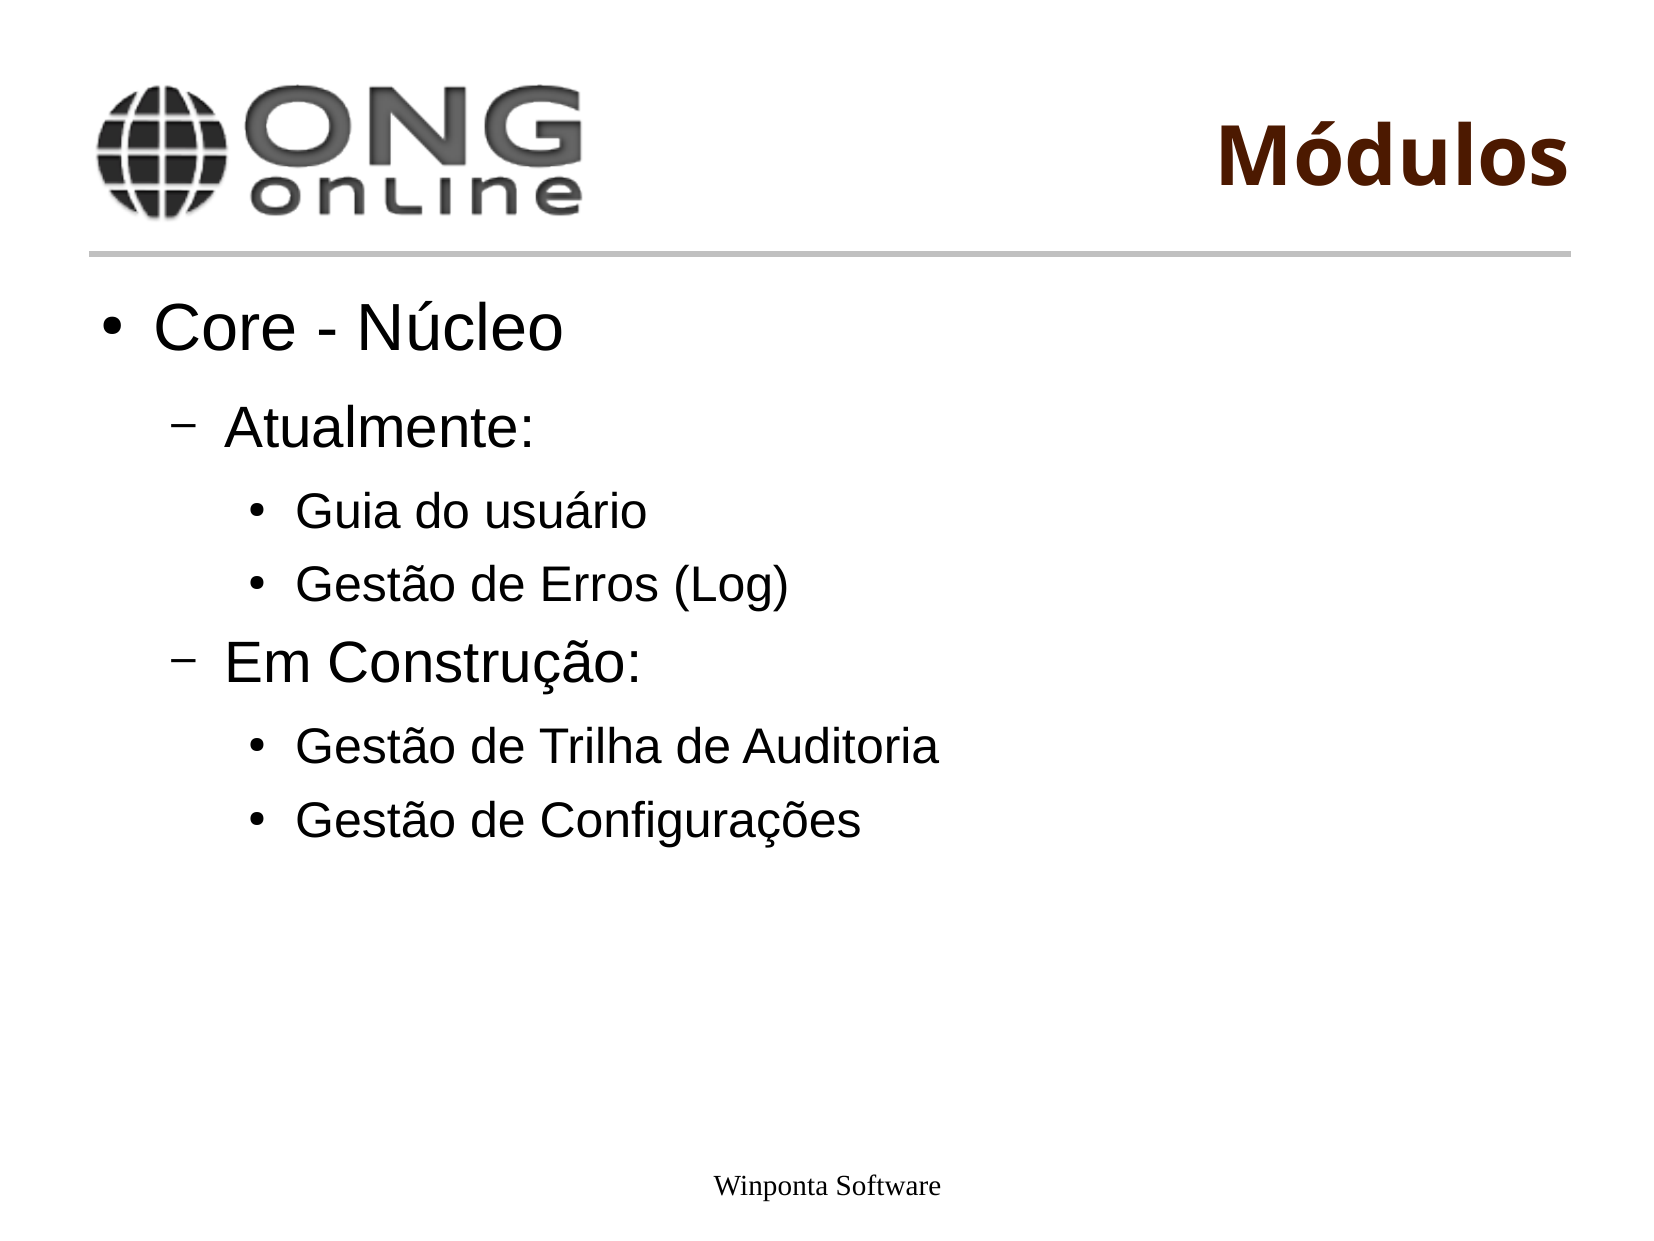

# Módulos
Core - Núcleo
Atualmente:
Guia do usuário
Gestão de Erros (Log)
Em Construção:
Gestão de Trilha de Auditoria
Gestão de Configurações